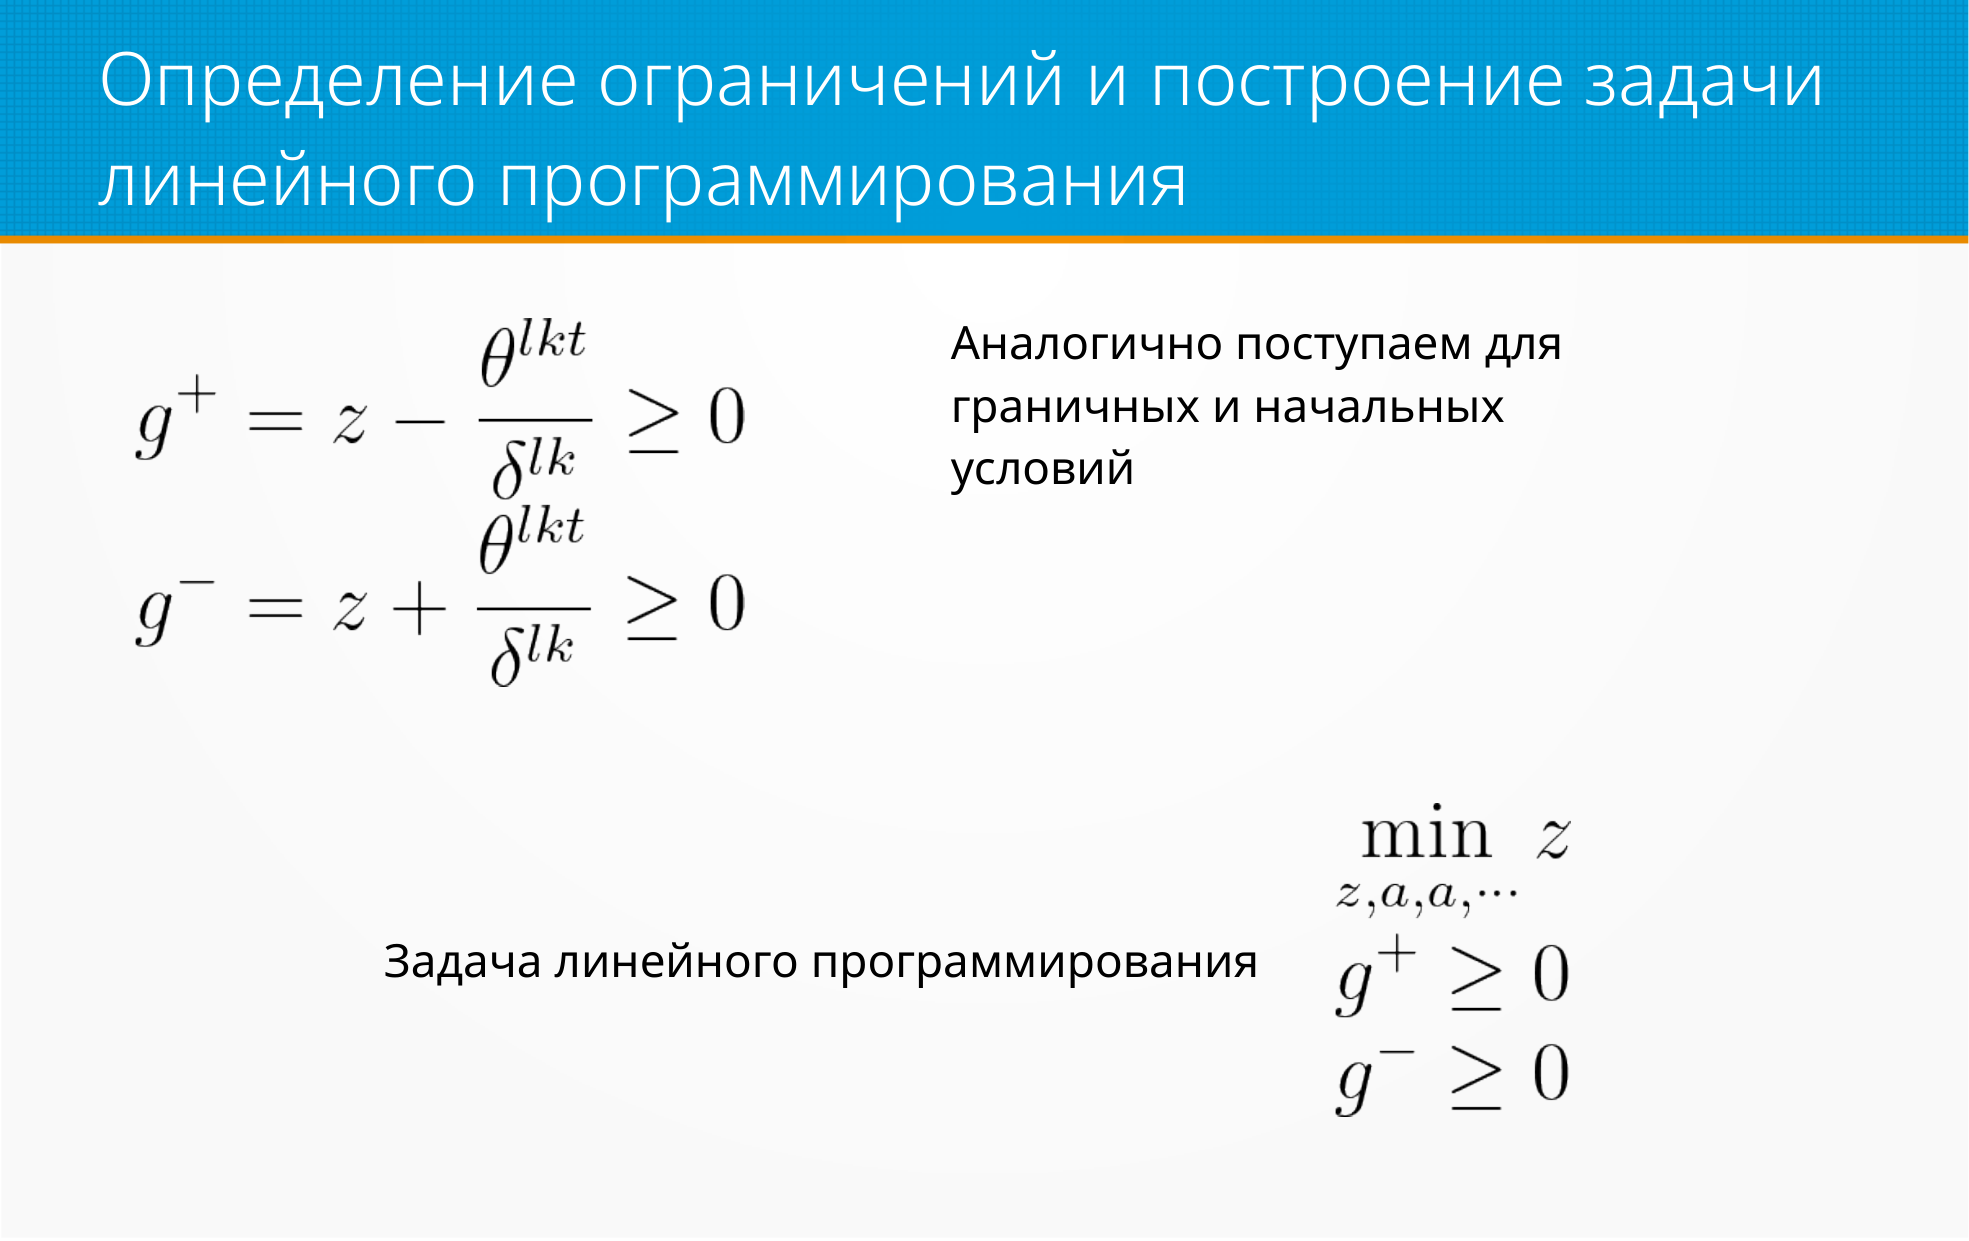

# Определение ограничений и построение задачи линейного программирования
Аналогично поступаем для
граничных и начальных условий
Задача линейного программирования